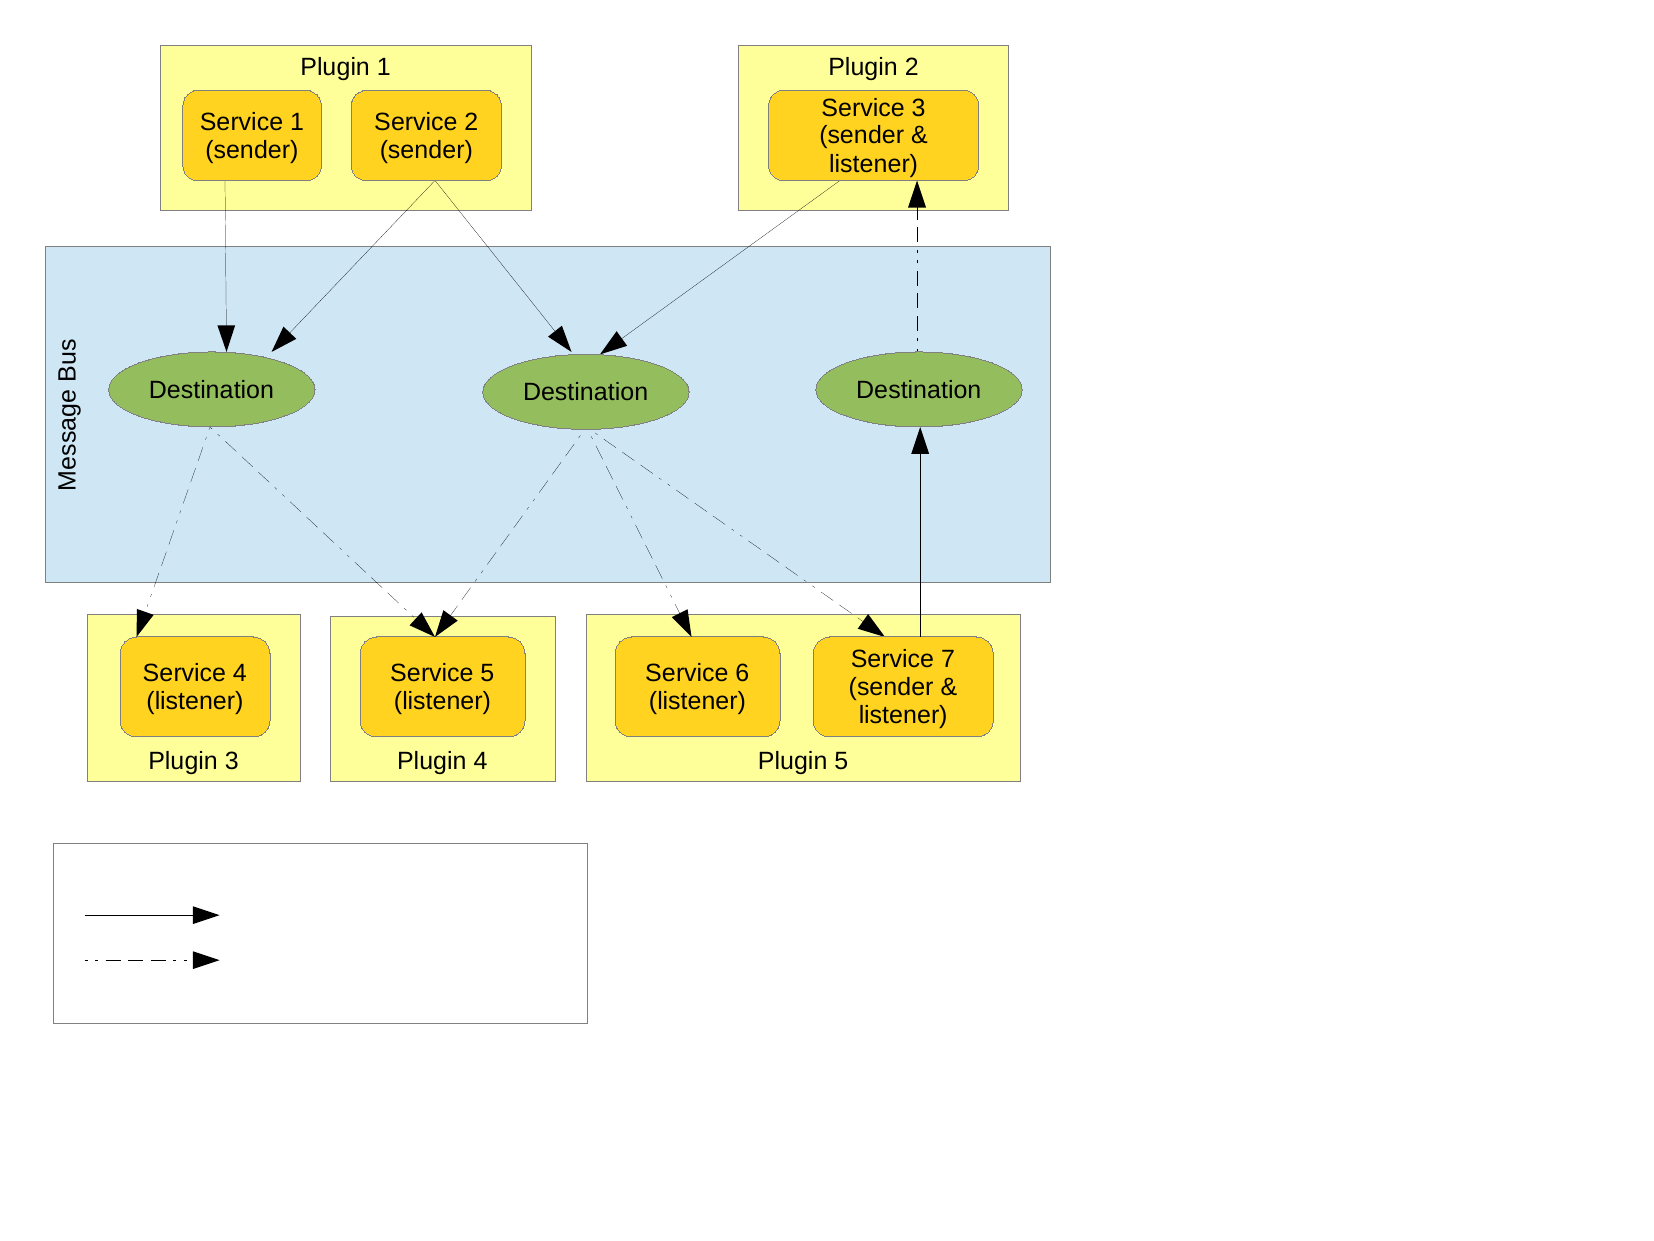

Message Bus
Plugin 1
Plugin 2
Service 3
(sender &
listener)
Service 1
(sender)
Service 2
(sender)
Destination
Destination
Destination
Plugin 3
Plugin 5
Plugin 4
Service 4
(listener)
Service 5
(listener)
Service 6
(listener)
Service 7
(sender &
listener)
Message flow to destination
Message flow to listener